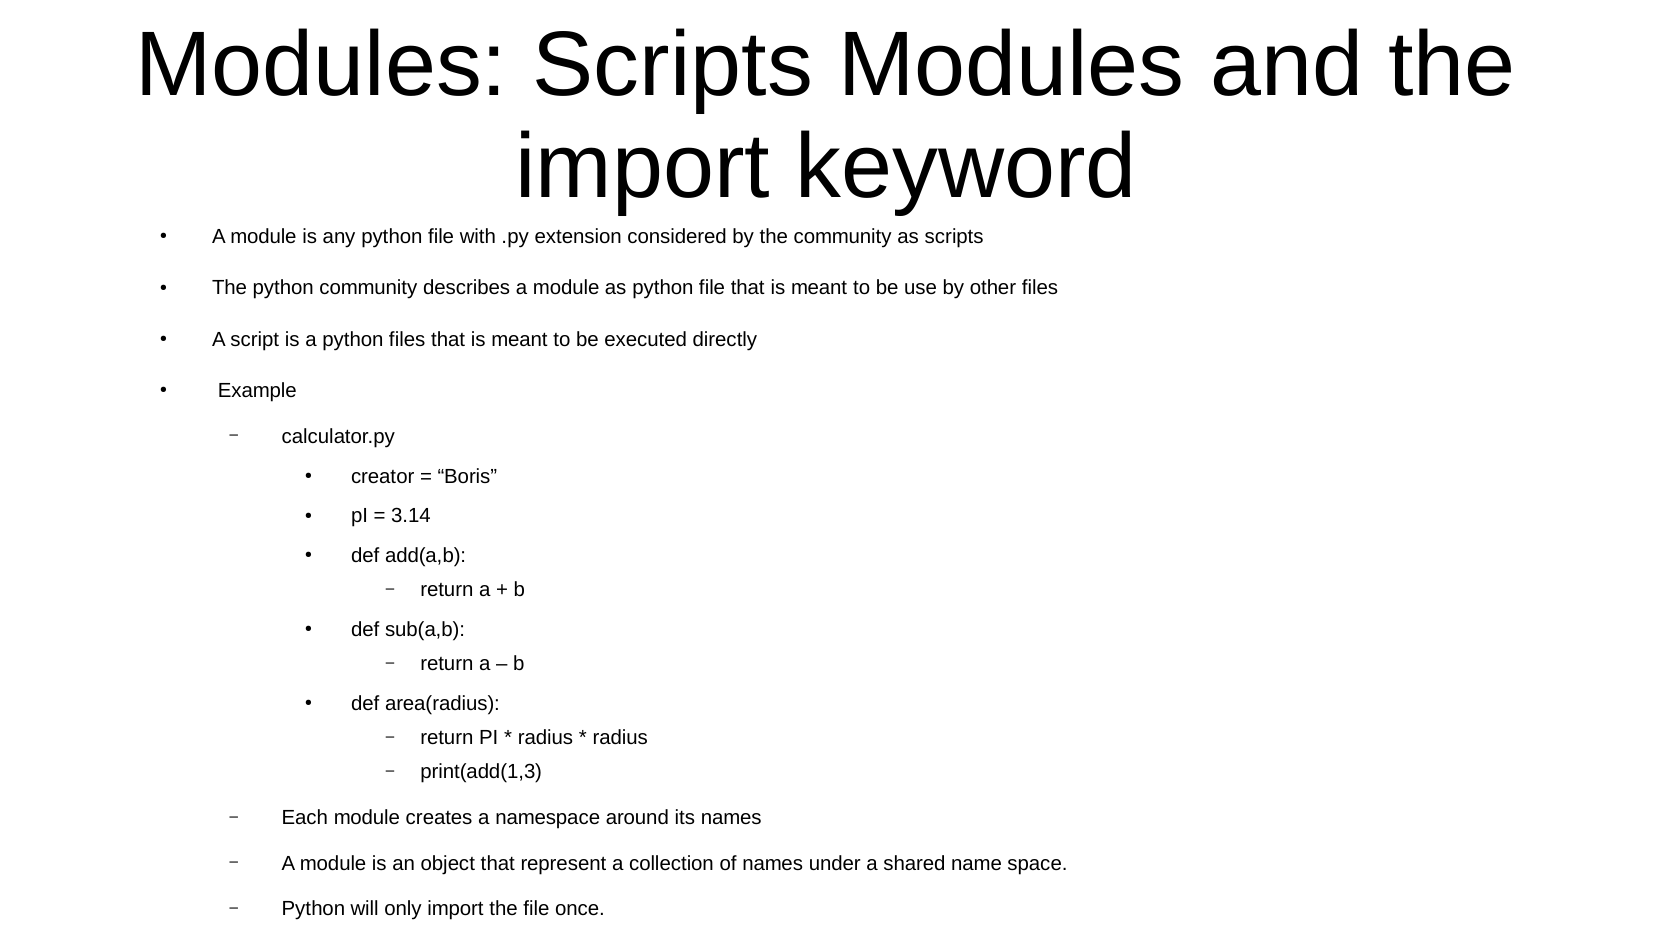

# Modules: Scripts Modules and the import keyword
A module is any python file with .py extension considered by the community as scripts
The python community describes a module as python file that is meant to be use by other files
A script is a python files that is meant to be executed directly
 Example
calculator.py
creator = “Boris”
pI = 3.14
def add(a,b):
return a + b
def sub(a,b):
return a – b
def area(radius):
return PI * radius * radius
print(add(1,3)
Each module creates a namespace around its names
A module is an object that represent a collection of names under a shared name space.
Python will only import the file once.